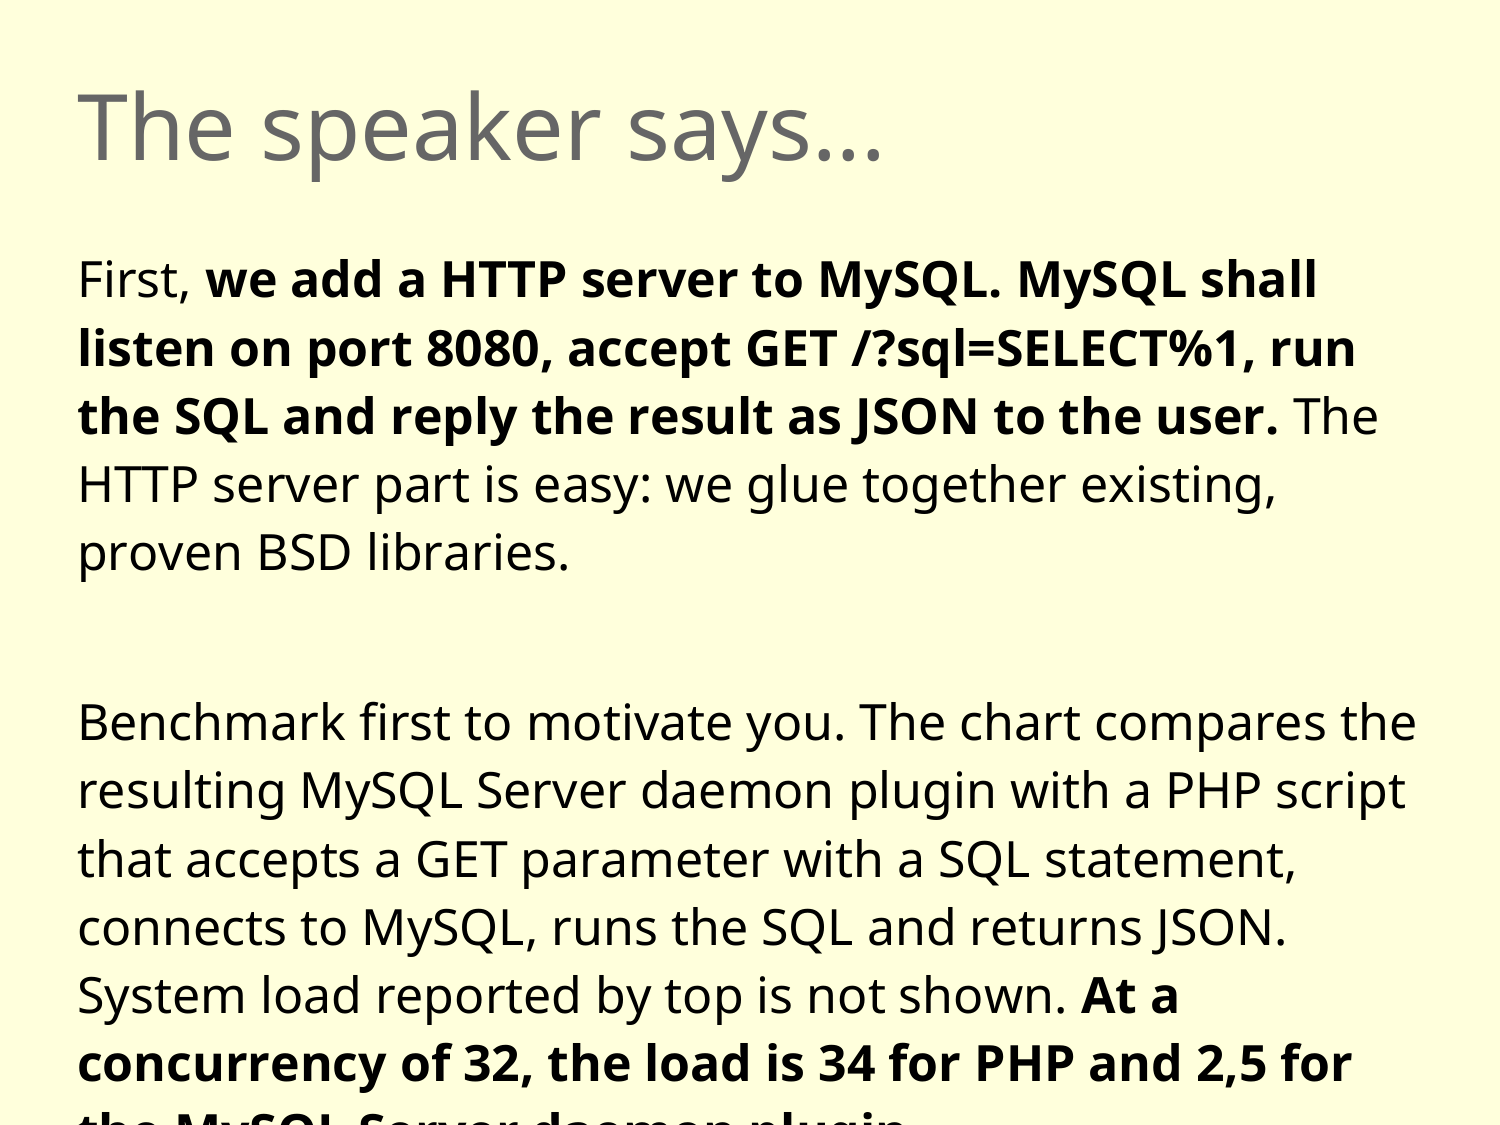

# The speaker says...
First, we add a HTTP server to MySQL. MySQL shall listen on port 8080, accept GET /?sql=SELECT%1, run the SQL and reply the result as JSON to the user. The HTTP server part is easy: we glue together existing, proven BSD libraries.
Benchmark first to motivate you. The chart compares the resulting MySQL Server daemon plugin with a PHP script that accepts a GET parameter with a SQL statement, connects to MySQL, runs the SQL and returns JSON. System load reported by top is not shown. At a concurrency of 32, the load is 34 for PHP and 2,5 for the MySQL Server daemon plugin...